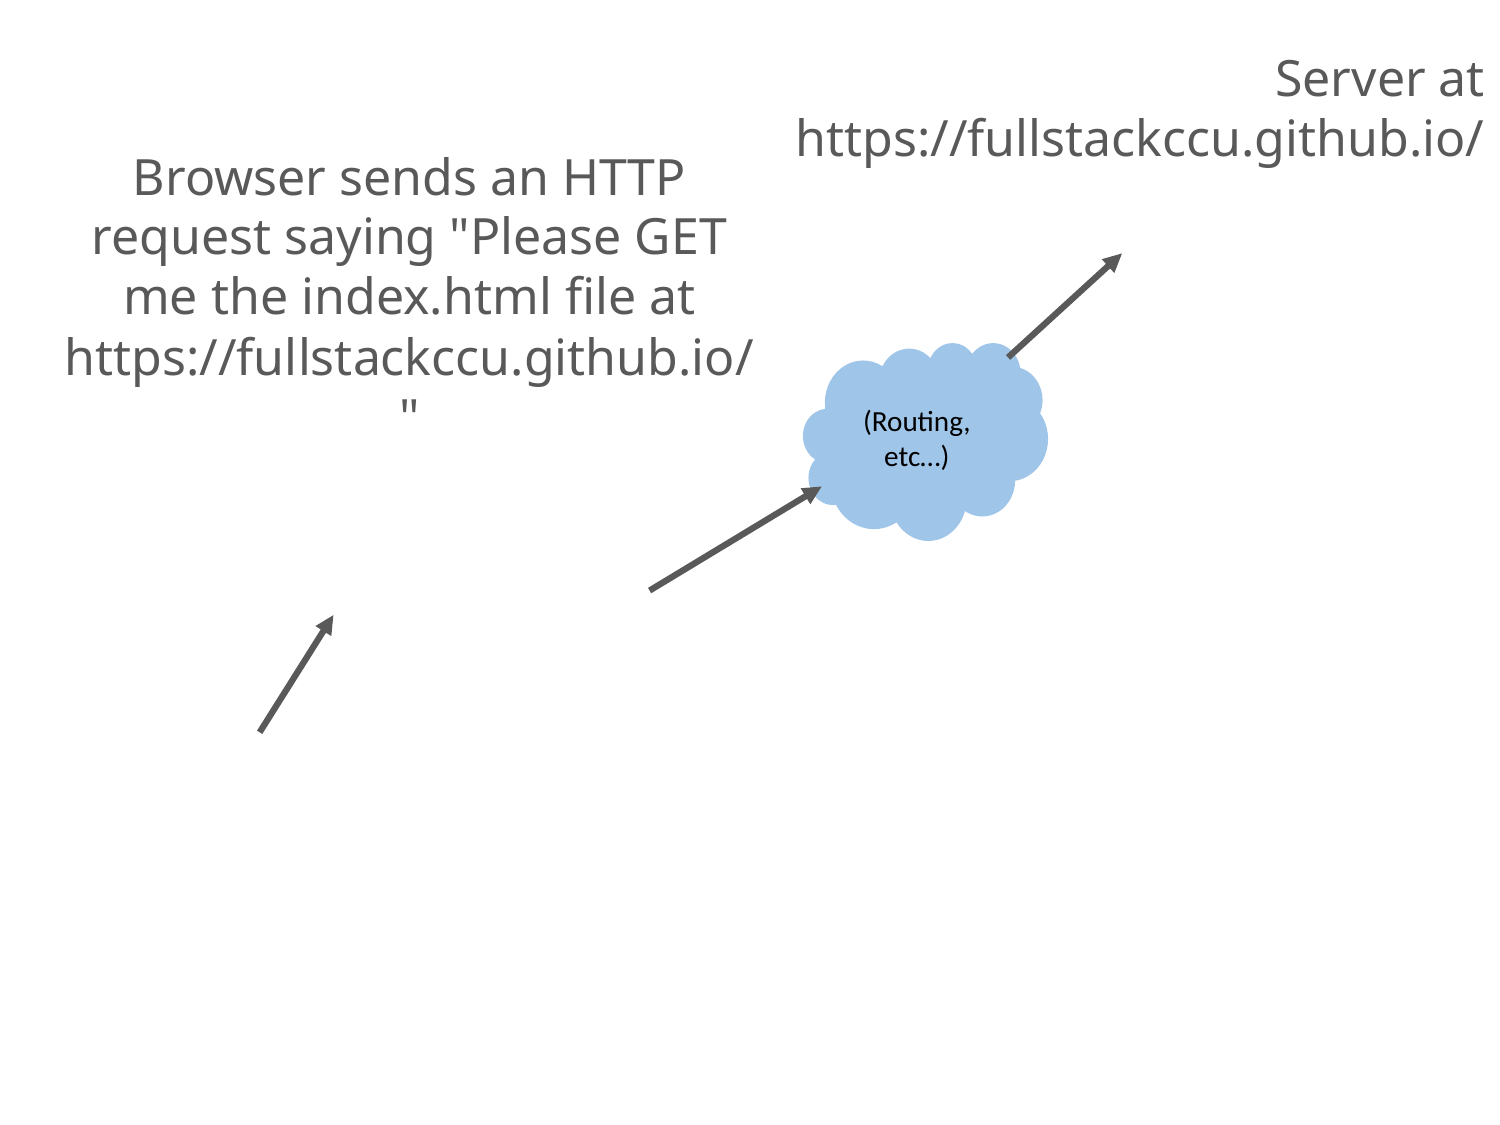

Server at
https://fullstackccu.github.io/
# Browser sends an HTTP request saying "Please GET me the index.html file at https://fullstackccu.github.io/"
(Routing, etc…)